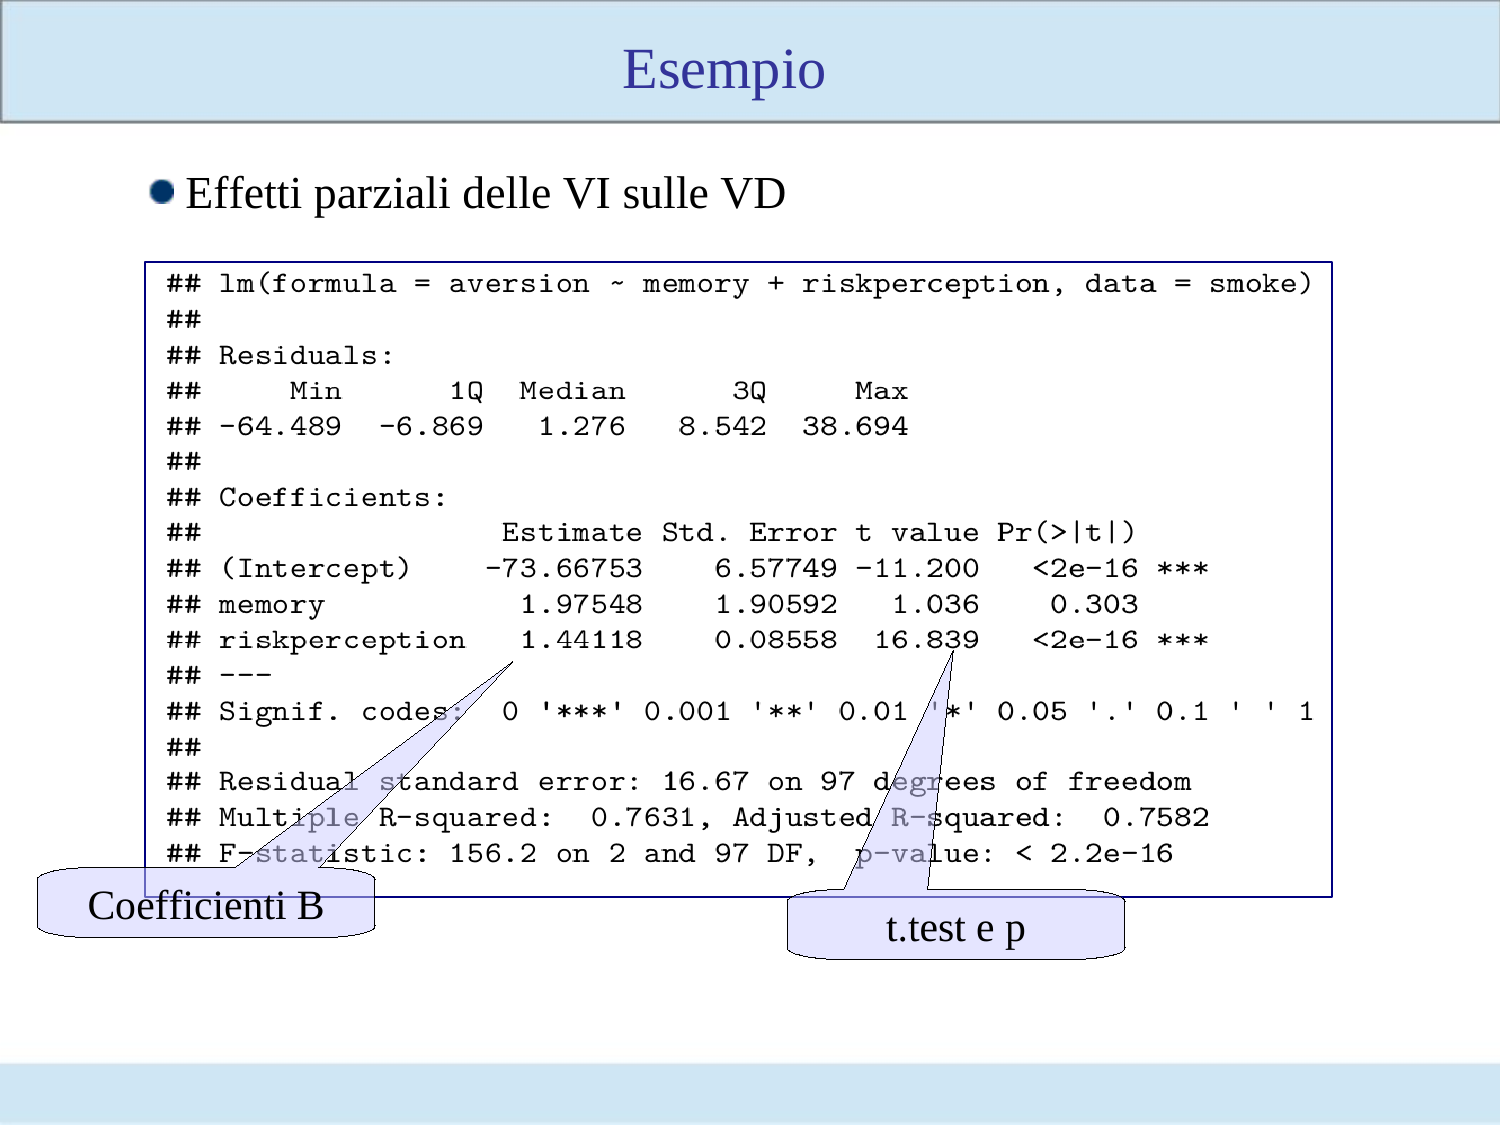

# Esempio
 Effetti parziali delle VI sulle VD
Coefficienti B
t.test e p
83